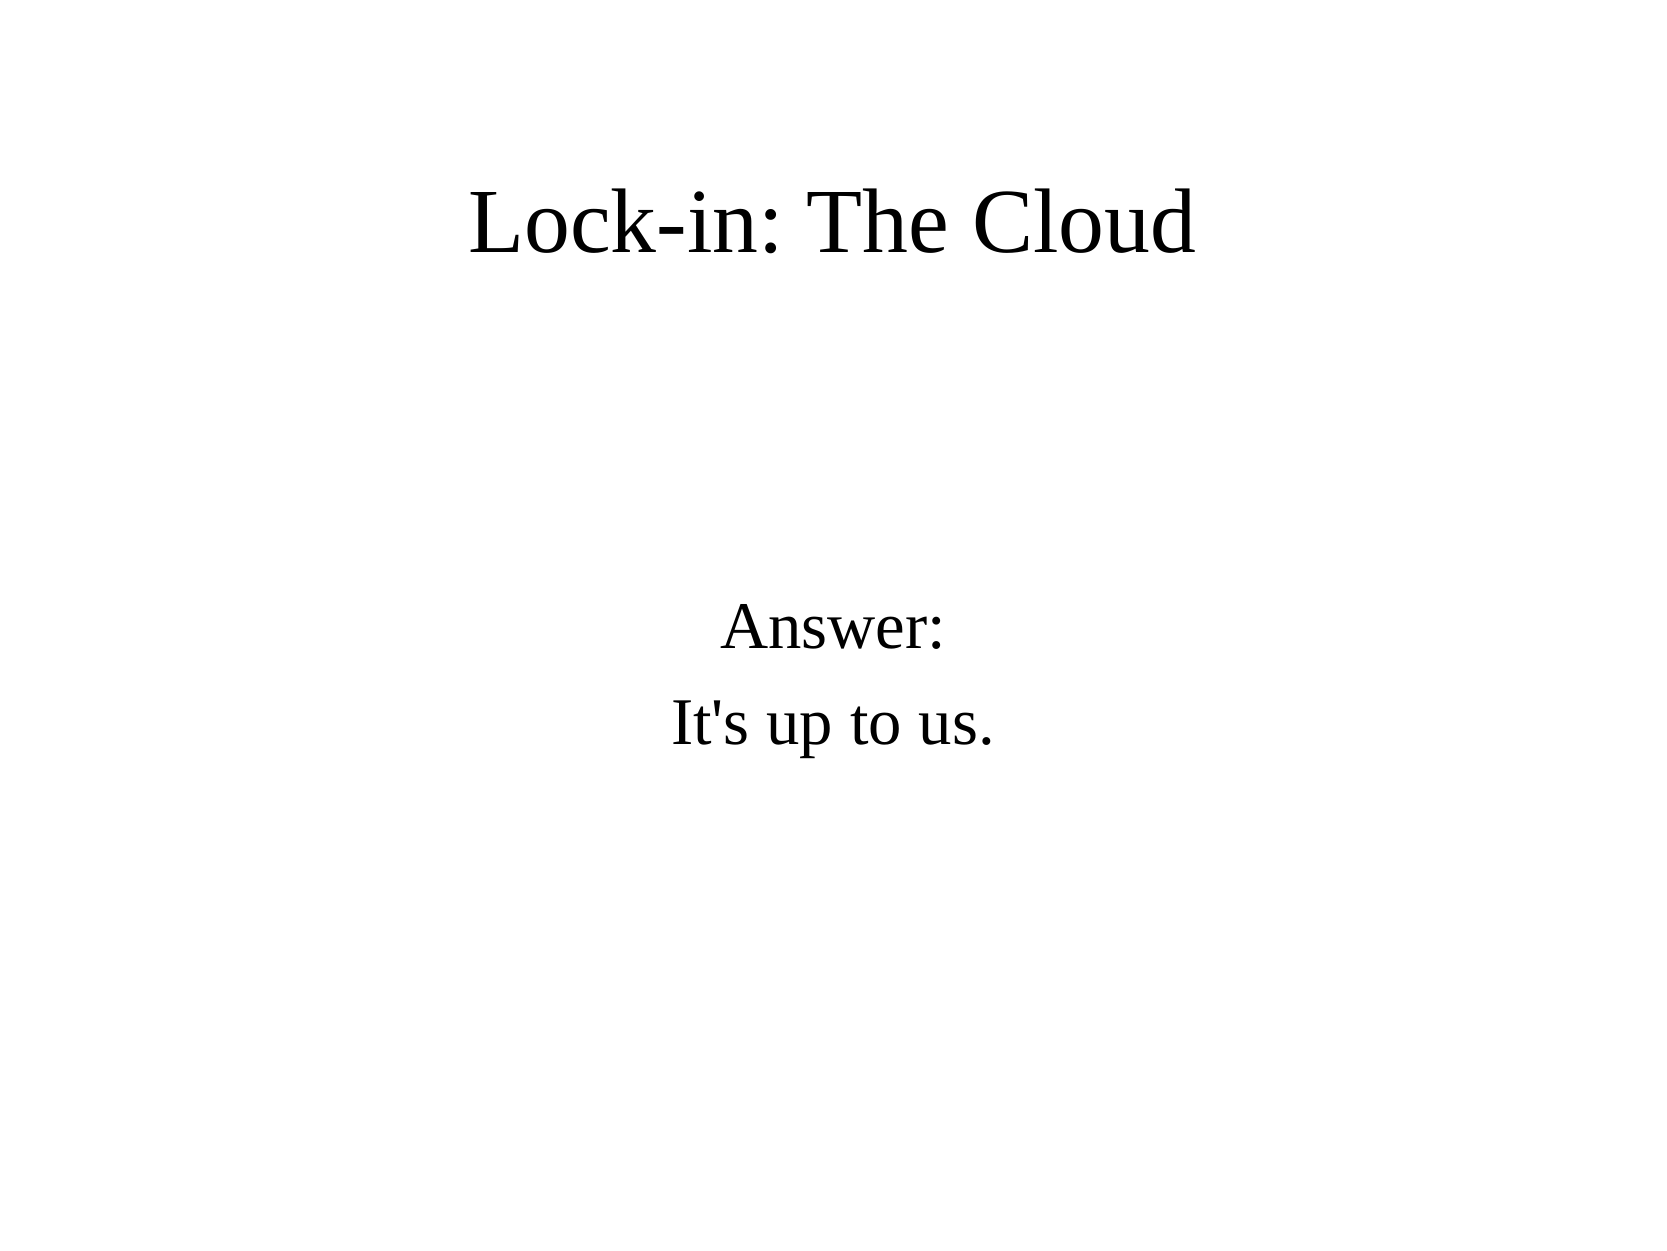

# Lock-in: The Cloud
Answer:
It's up to us.